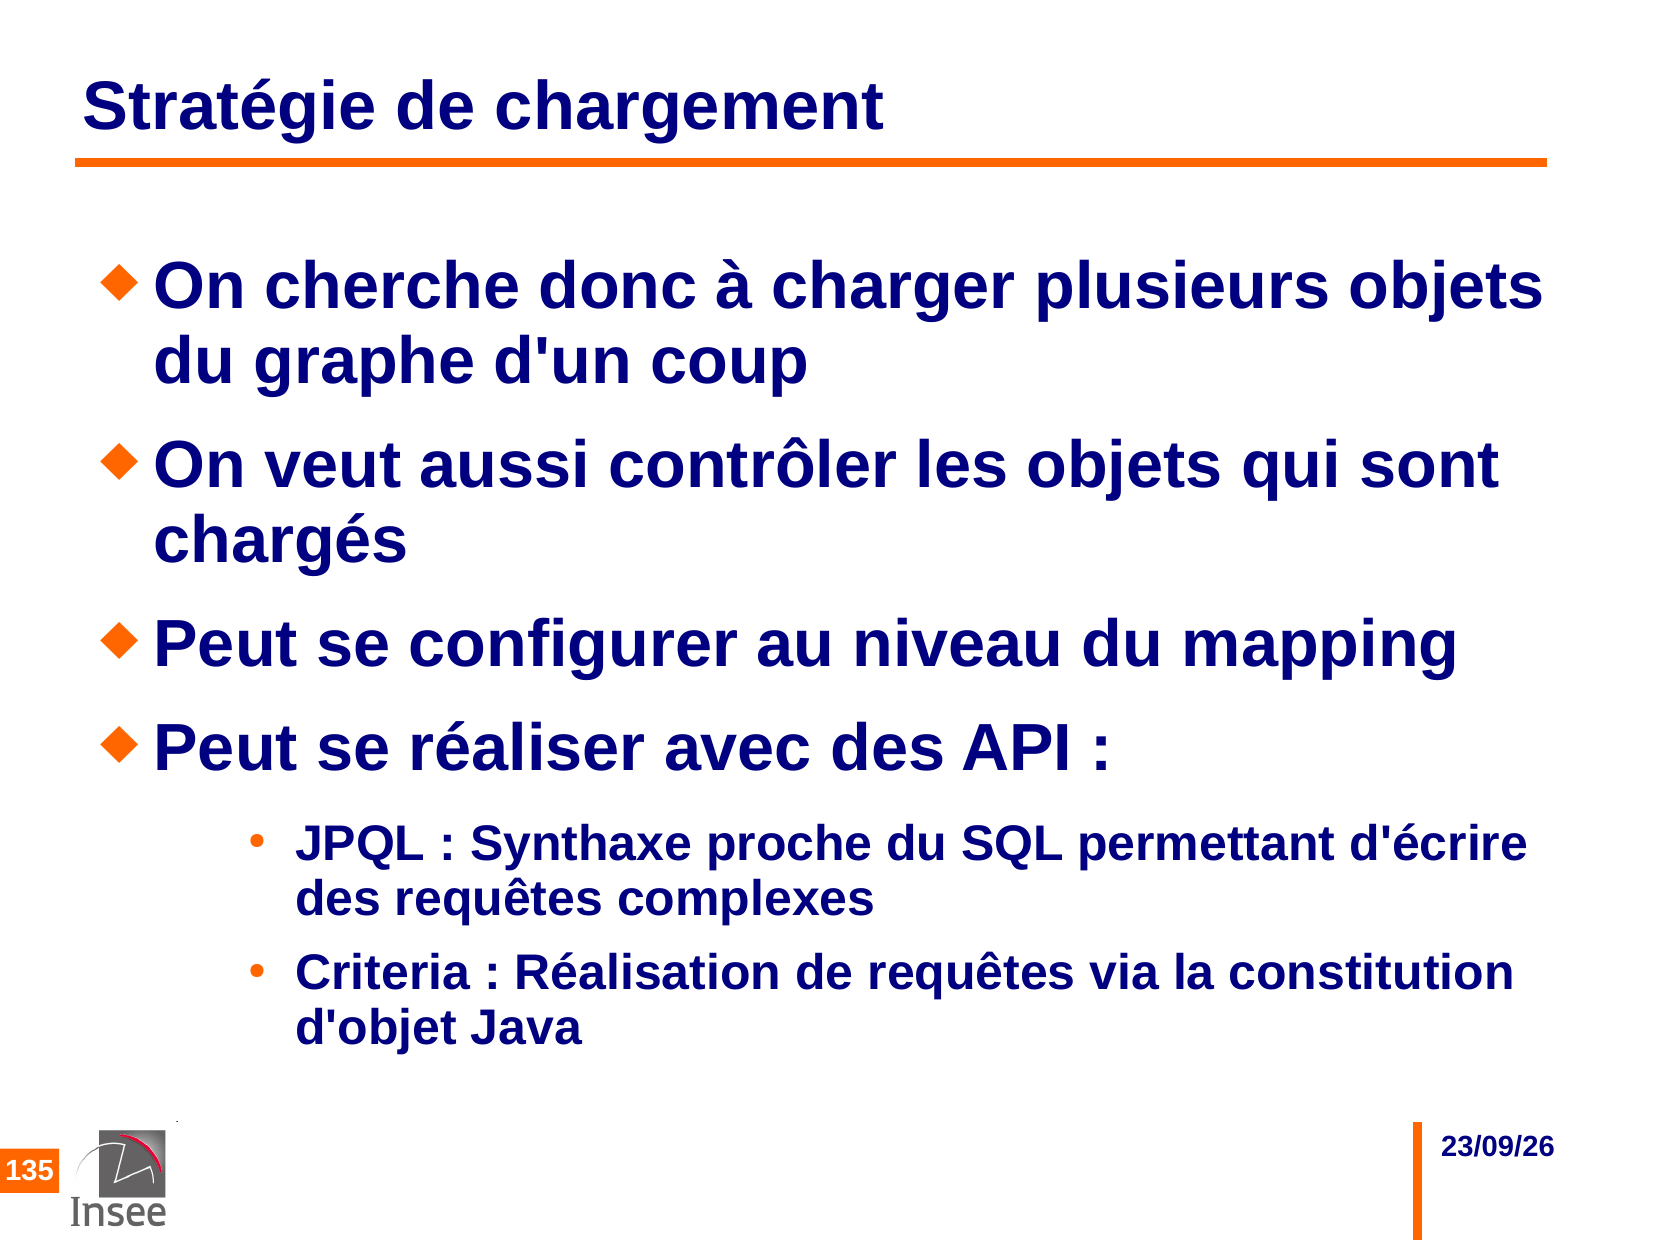

# Stratégie de chargement
On cherche donc à charger plusieurs objets du graphe d'un coup
On veut aussi contrôler les objets qui sont chargés
Peut se configurer au niveau du mapping
Peut se réaliser avec des API :
JPQL : Synthaxe proche du SQL permettant d'écrire des requêtes complexes
Criteria : Réalisation de requêtes via la constitution d'objet Java
135